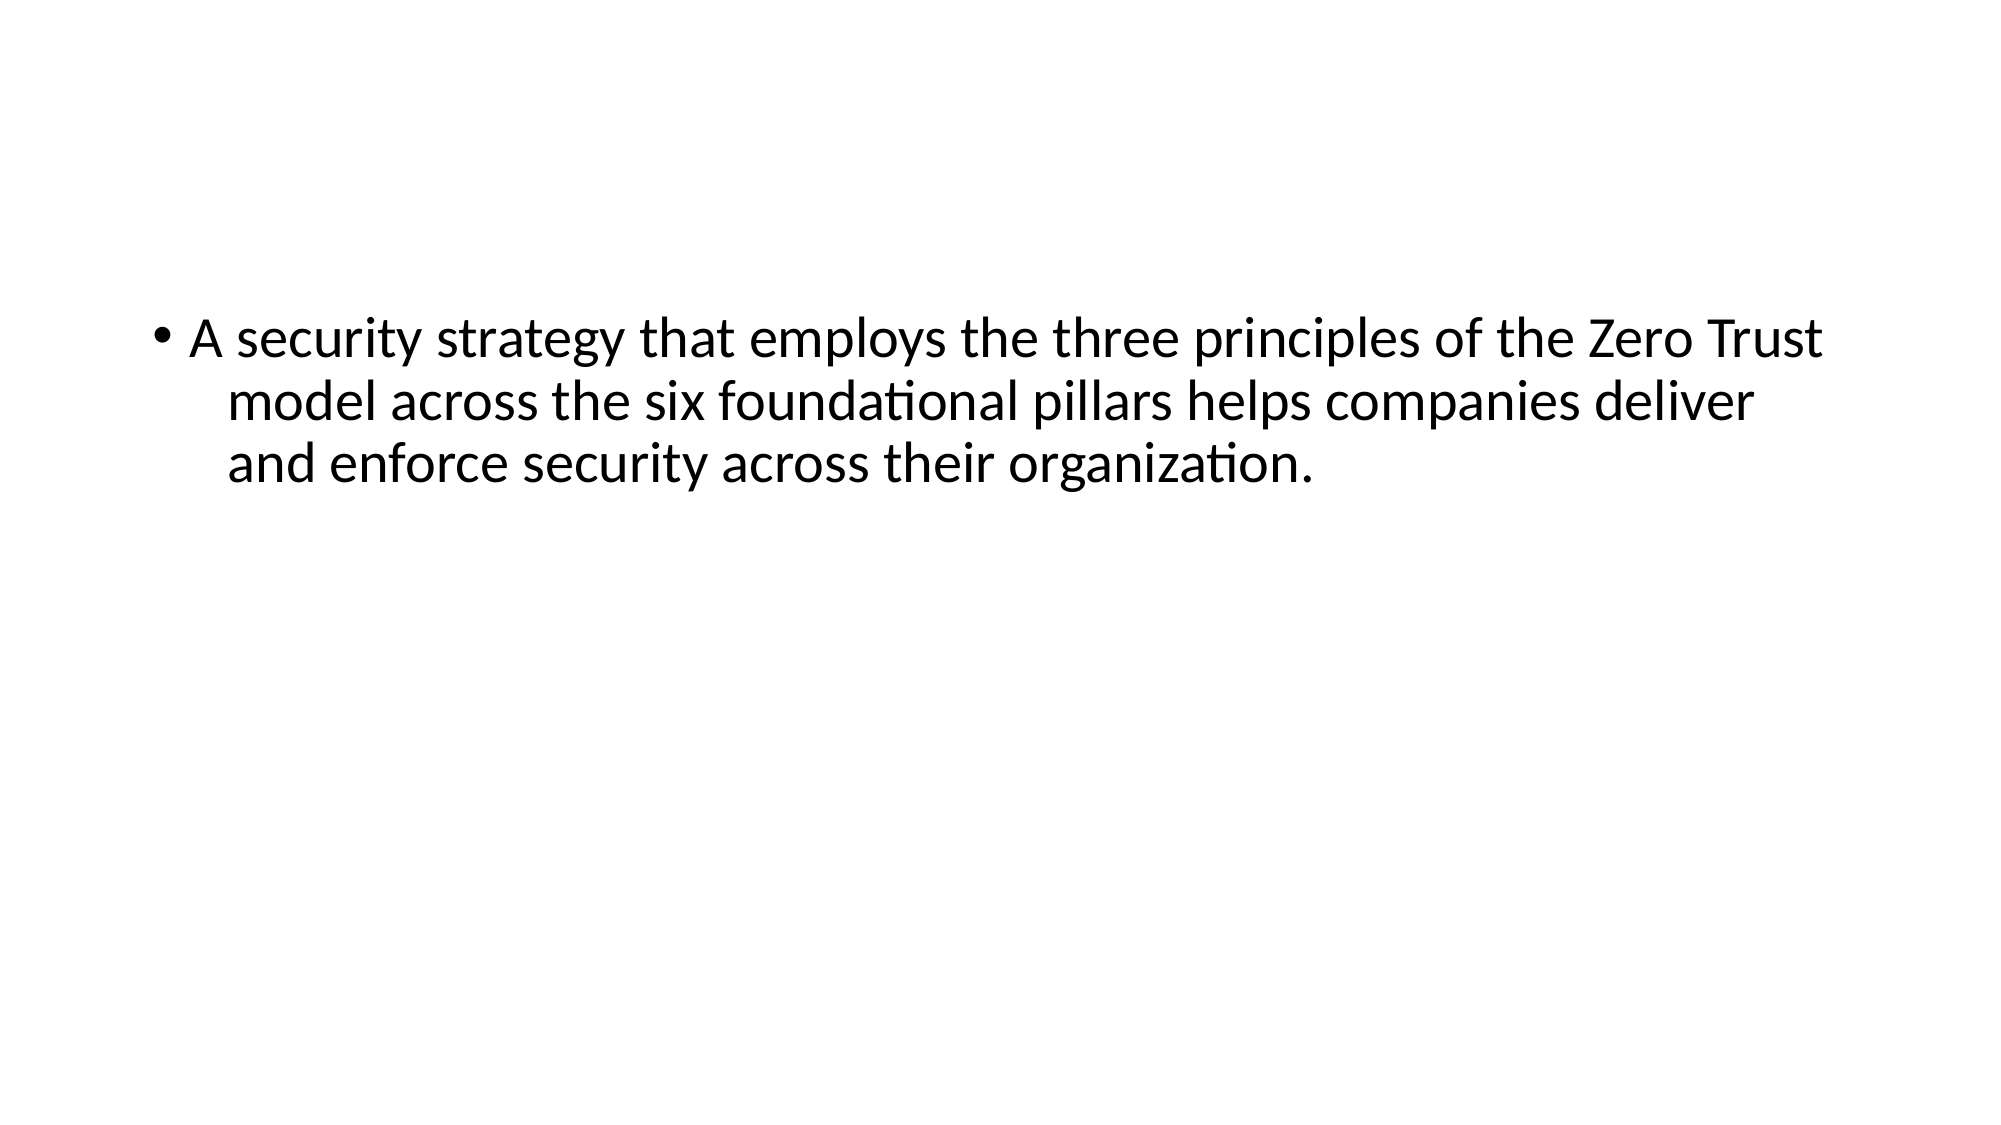

#
A security strategy that employs the three principles of the Zero Trust model across the six foundational pillars helps companies deliver and enforce security across their organization.